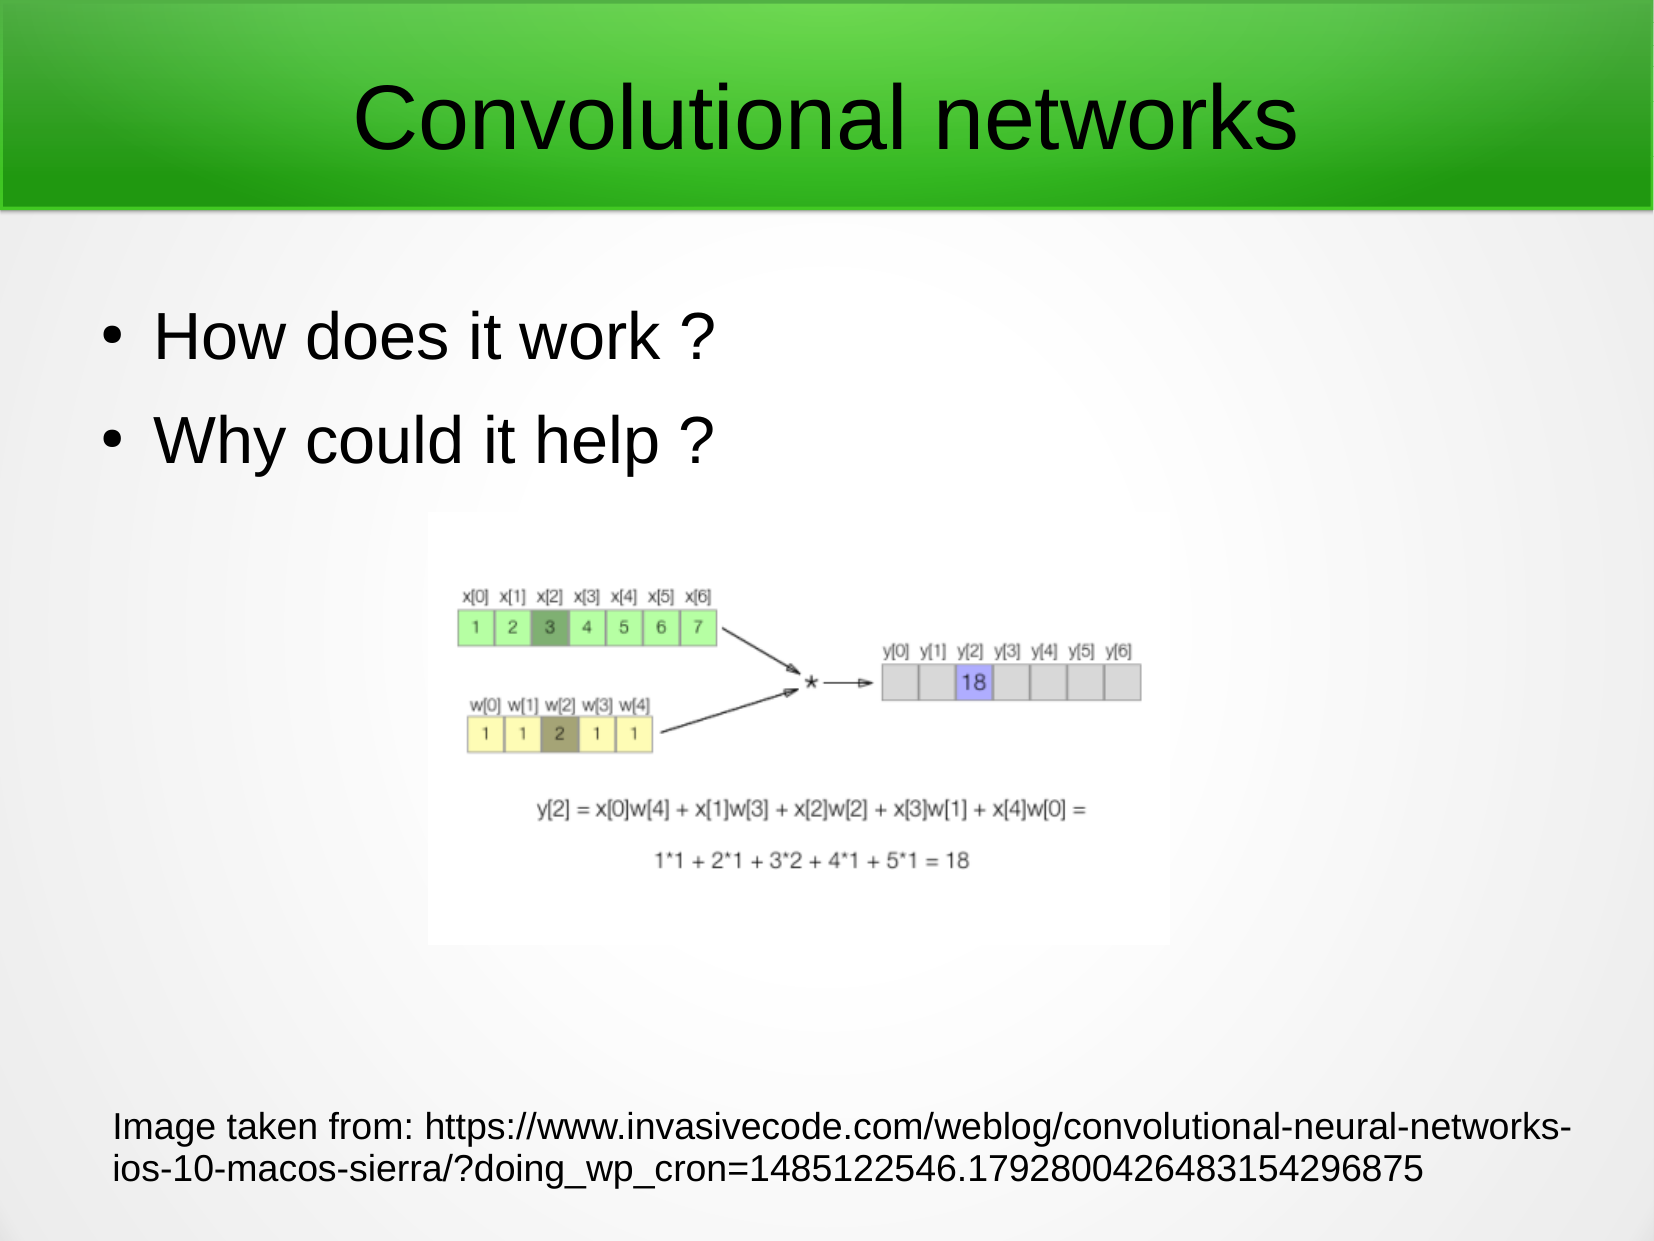

# Convolutional networks
How does it work ?
Why could it help ?
Image taken from: https://www.invasivecode.com/weblog/convolutional-neural-networks-ios-10-macos-sierra/?doing_wp_cron=1485122546.1792800426483154296875